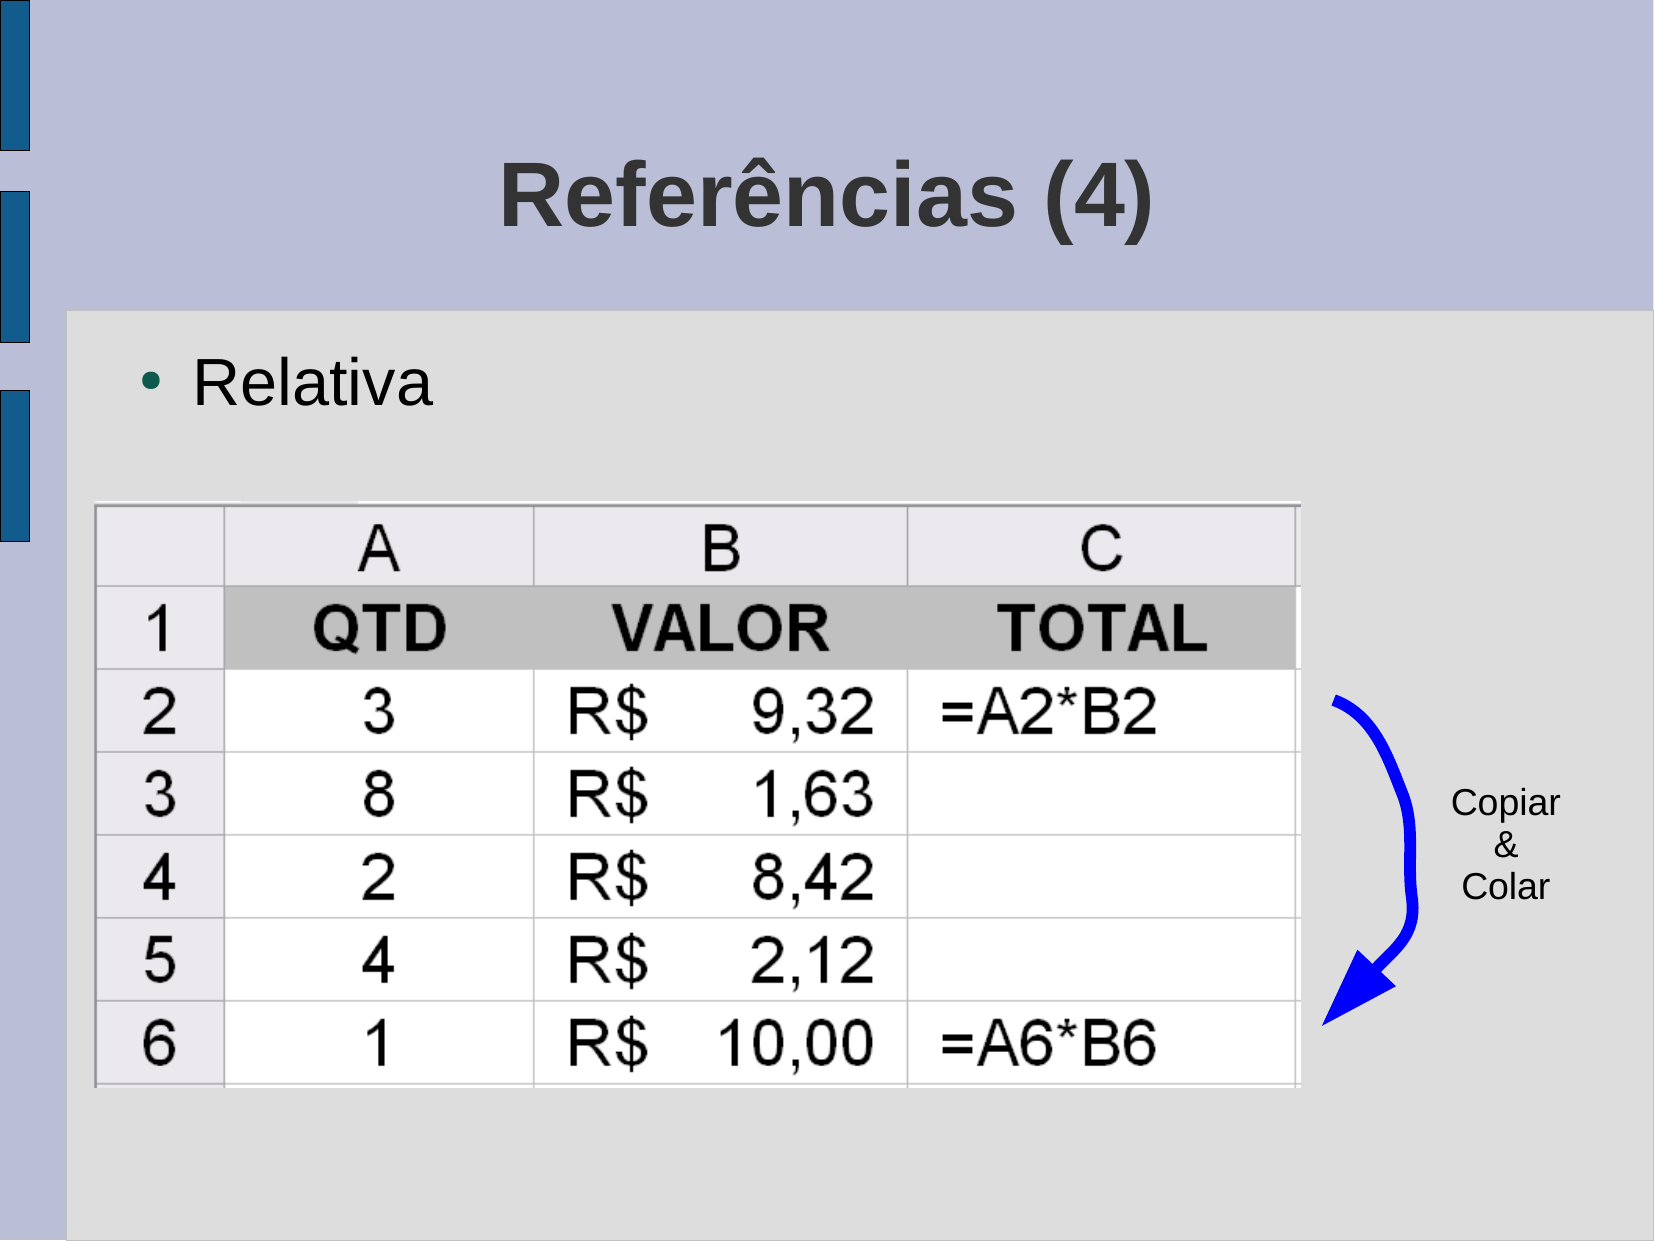

# Referências (4)
Relativa
Copiar
&
Colar